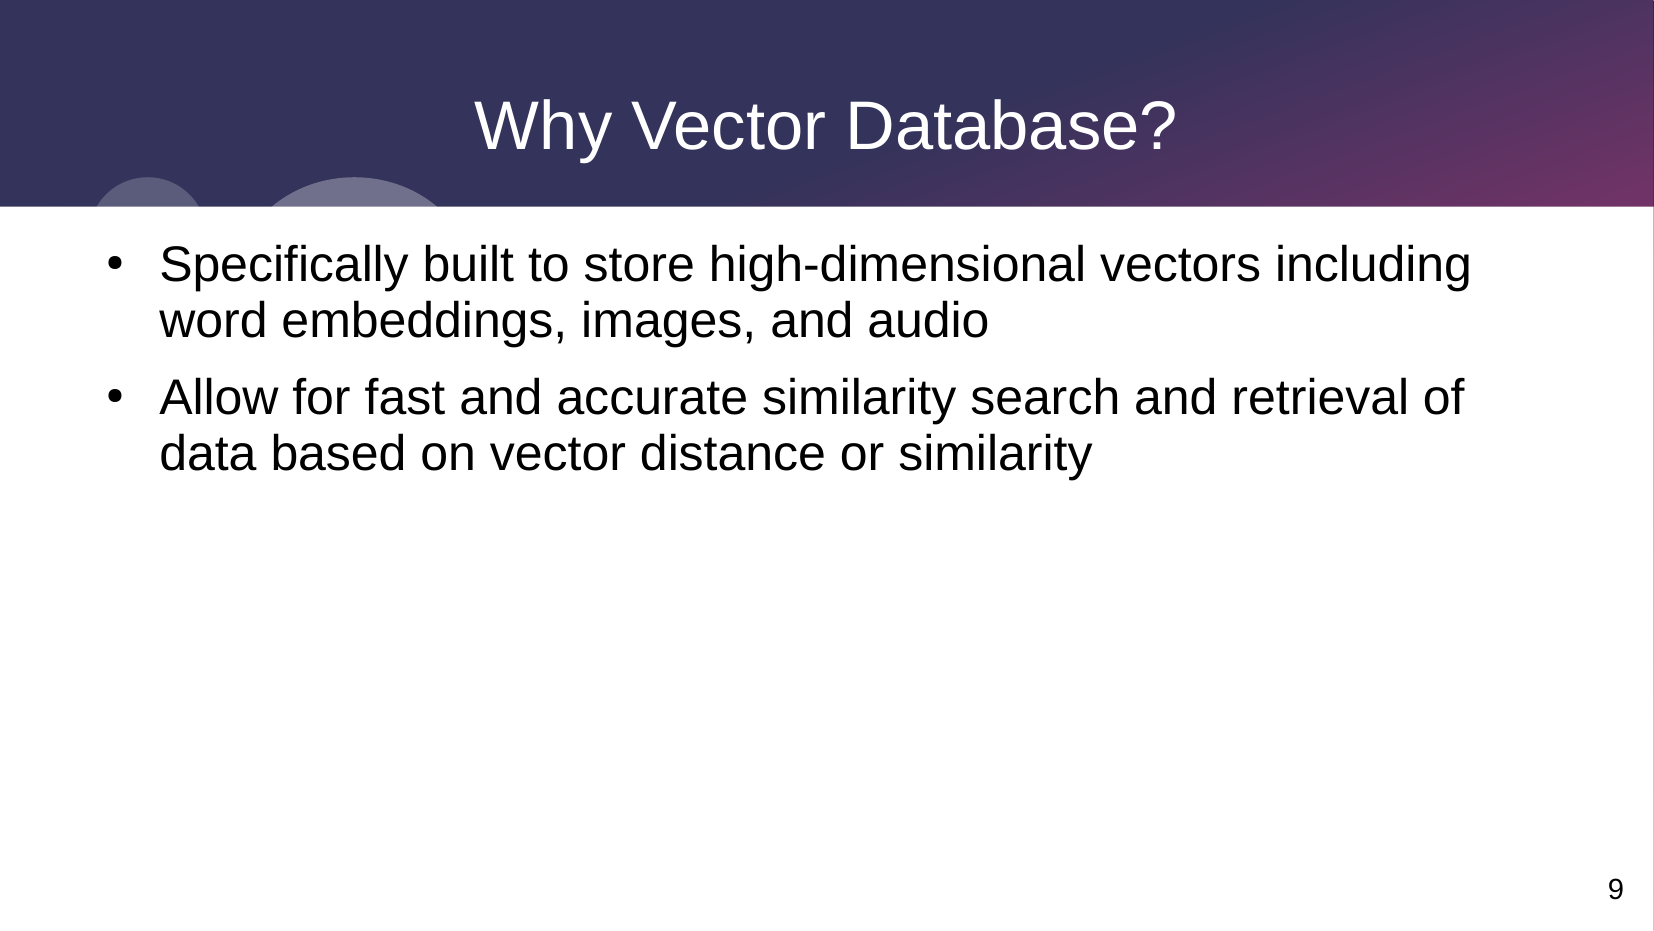

# Why Vector Database?
Specifically built to store high-dimensional vectors including word embeddings, images, and audio
Allow for fast and accurate similarity search and retrieval of data based on vector distance or similarity